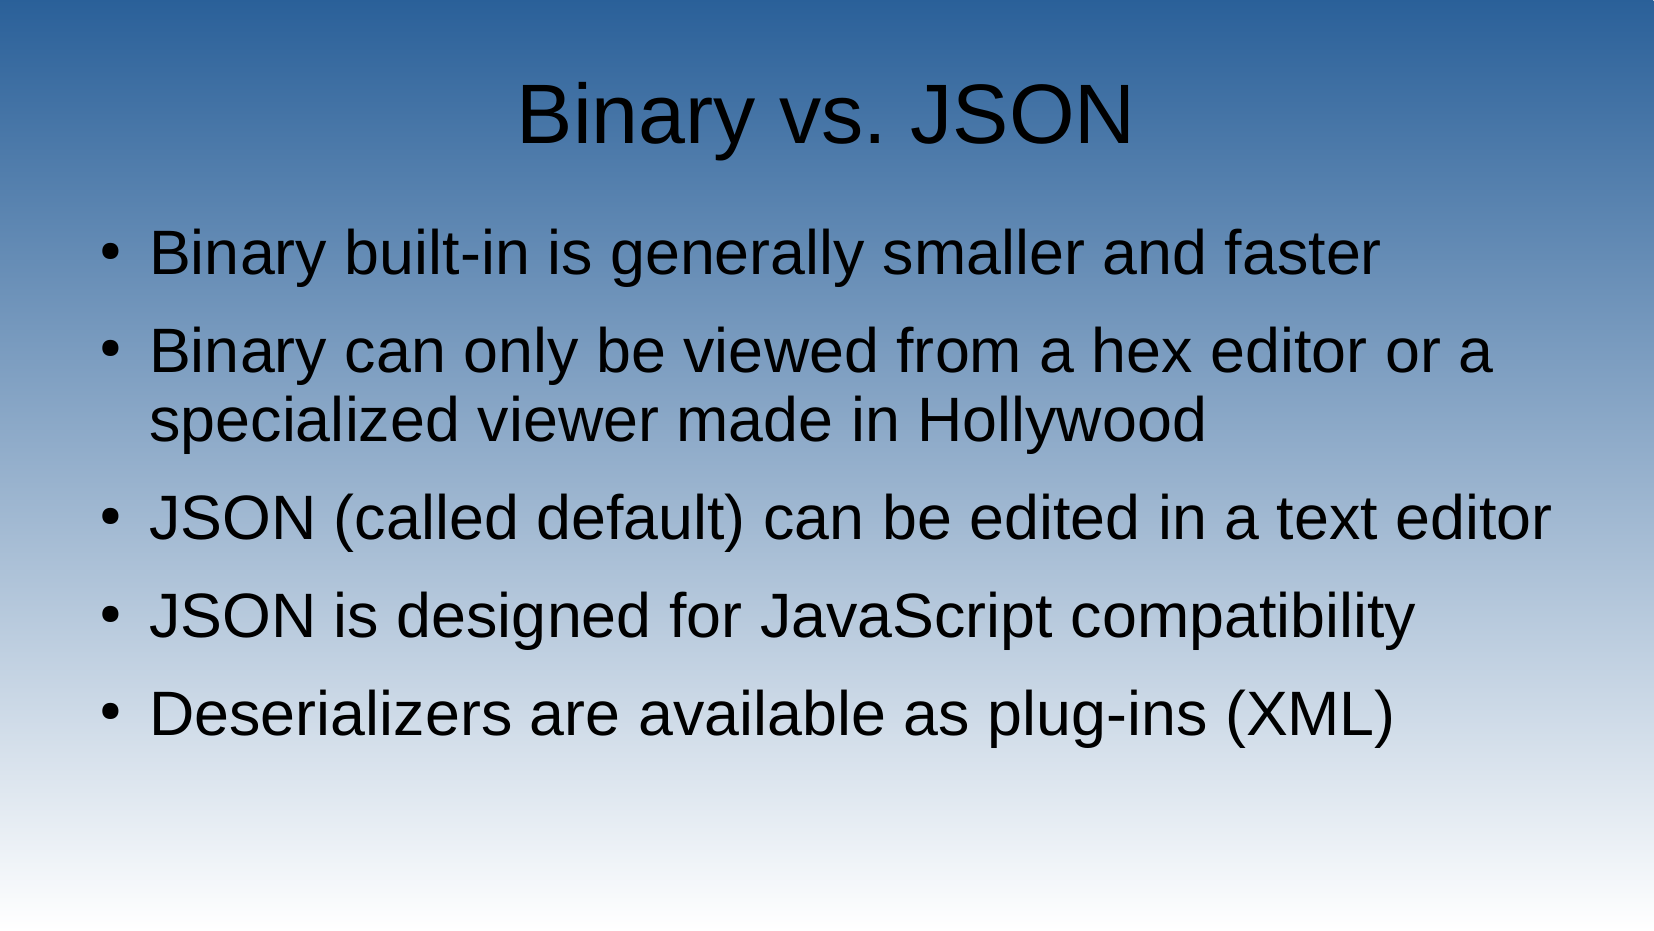

# Binary vs. JSON
Binary built-in is generally smaller and faster
Binary can only be viewed from a hex editor or a specialized viewer made in Hollywood
JSON (called default) can be edited in a text editor
JSON is designed for JavaScript compatibility
Deserializers are available as plug-ins (XML)